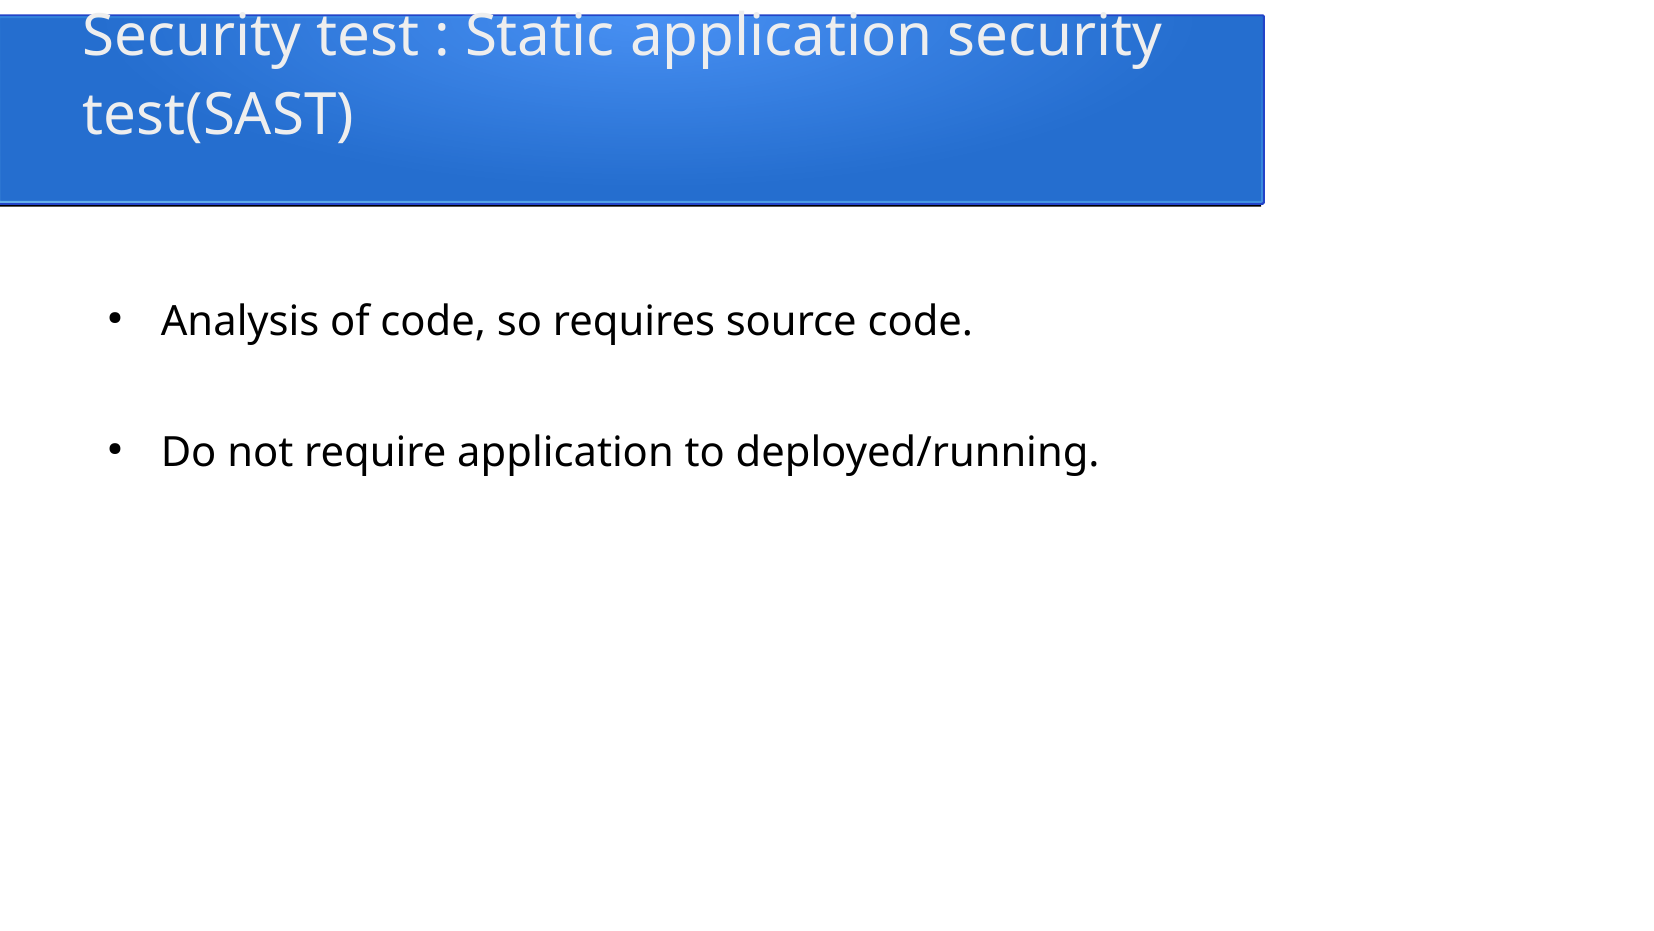

# Security test : Static application security test(SAST)
Analysis of code, so requires source code.
Do not require application to deployed/running.